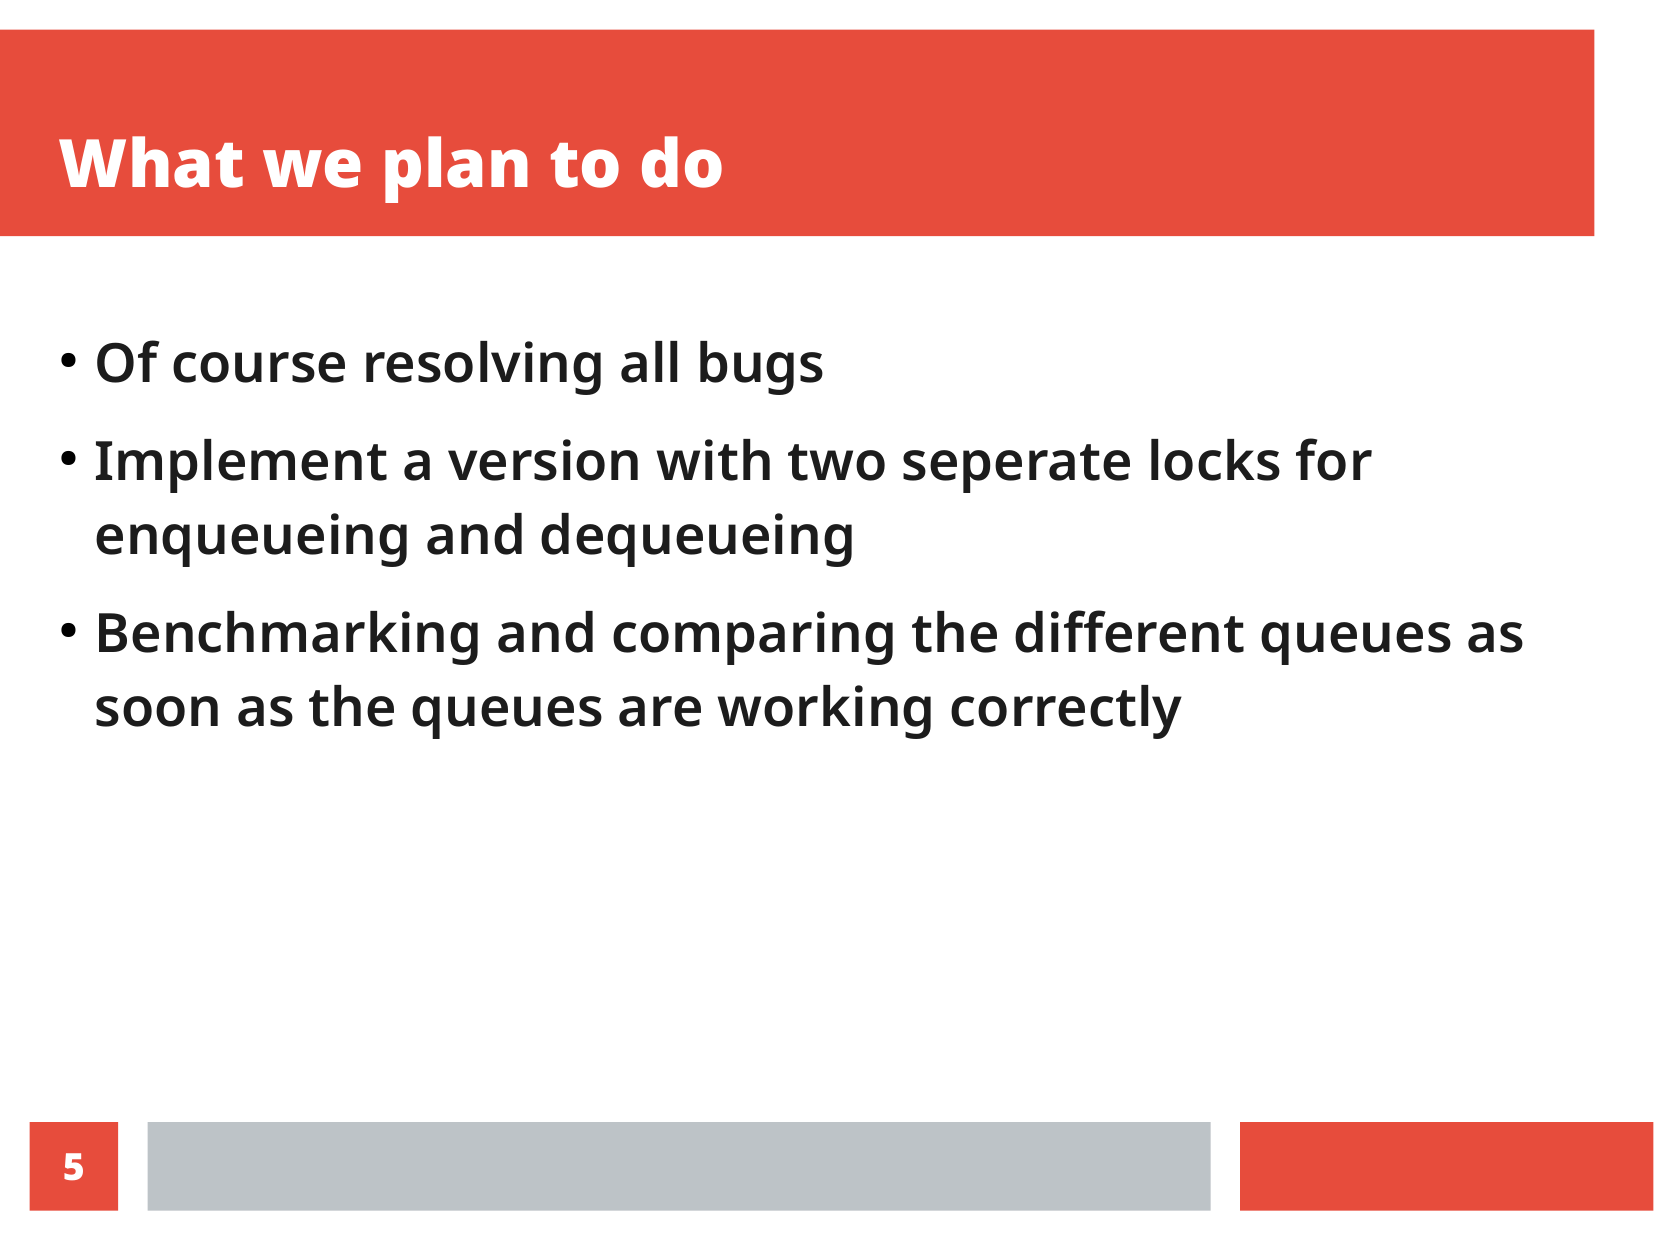

# What we plan to do
Of course resolving all bugs
Implement a version with two seperate locks for enqueueing and dequeueing
Benchmarking and comparing the different queues as soon as the queues are working correctly
5